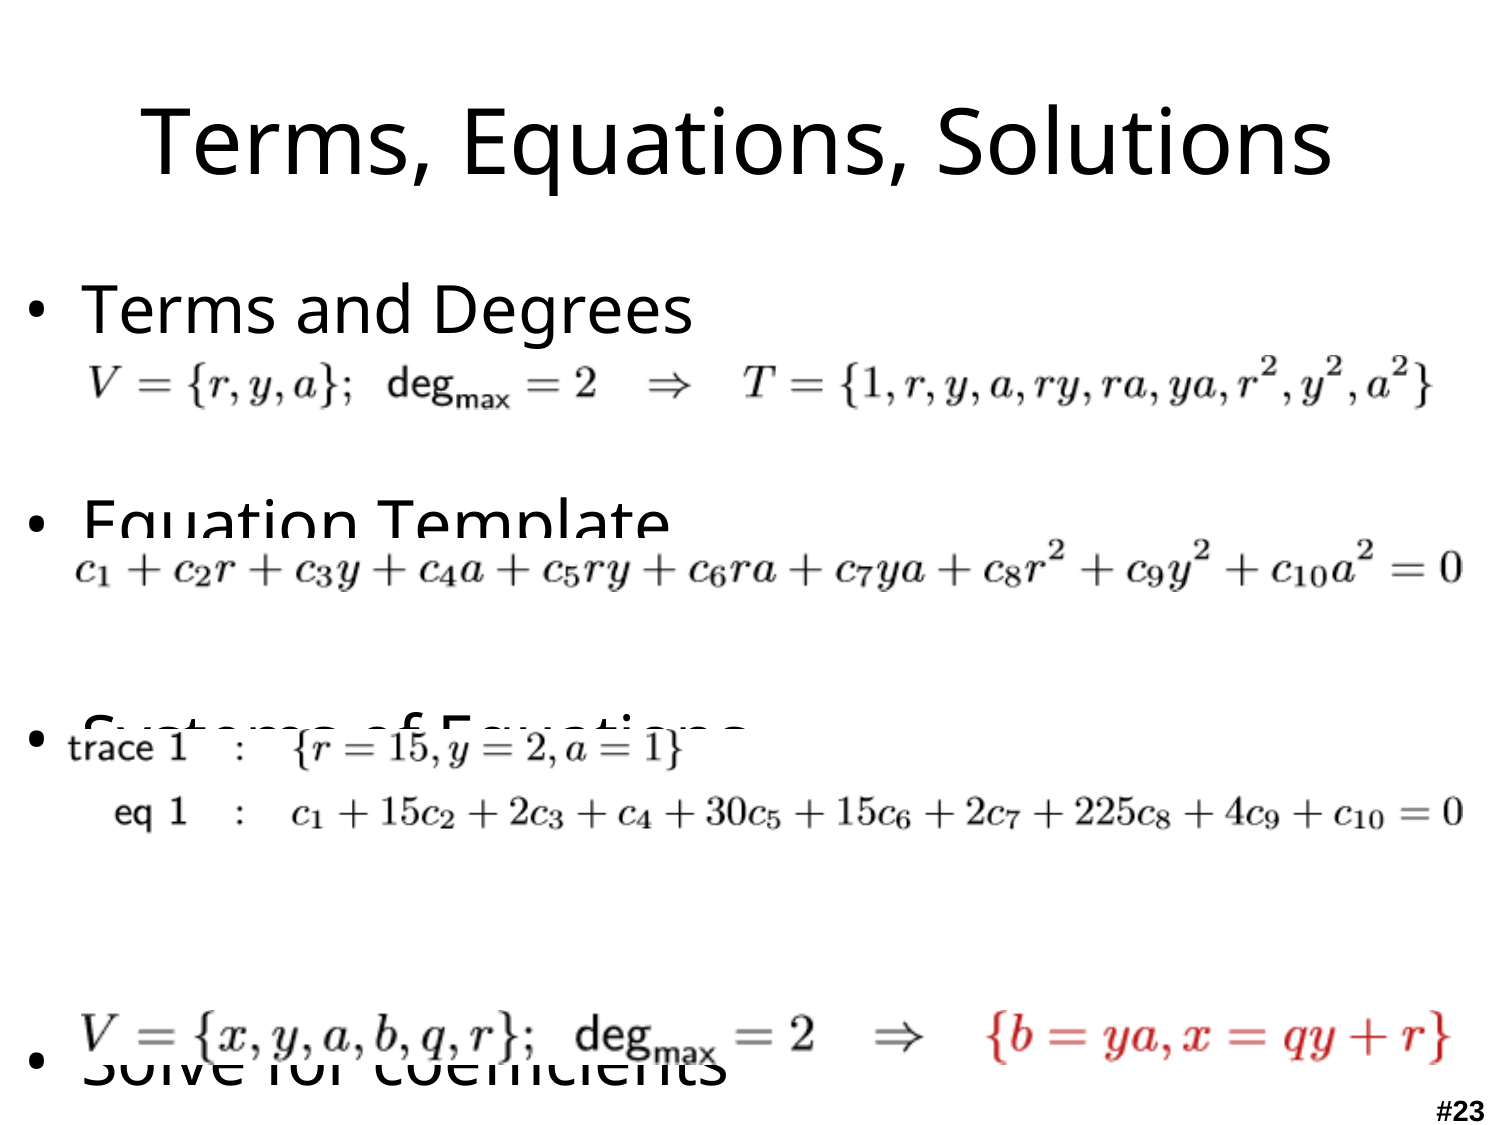

# Terms, Equations, Solutions
Terms and Degrees
Equation Template
Systems of Equations
Solve for coefficients
23